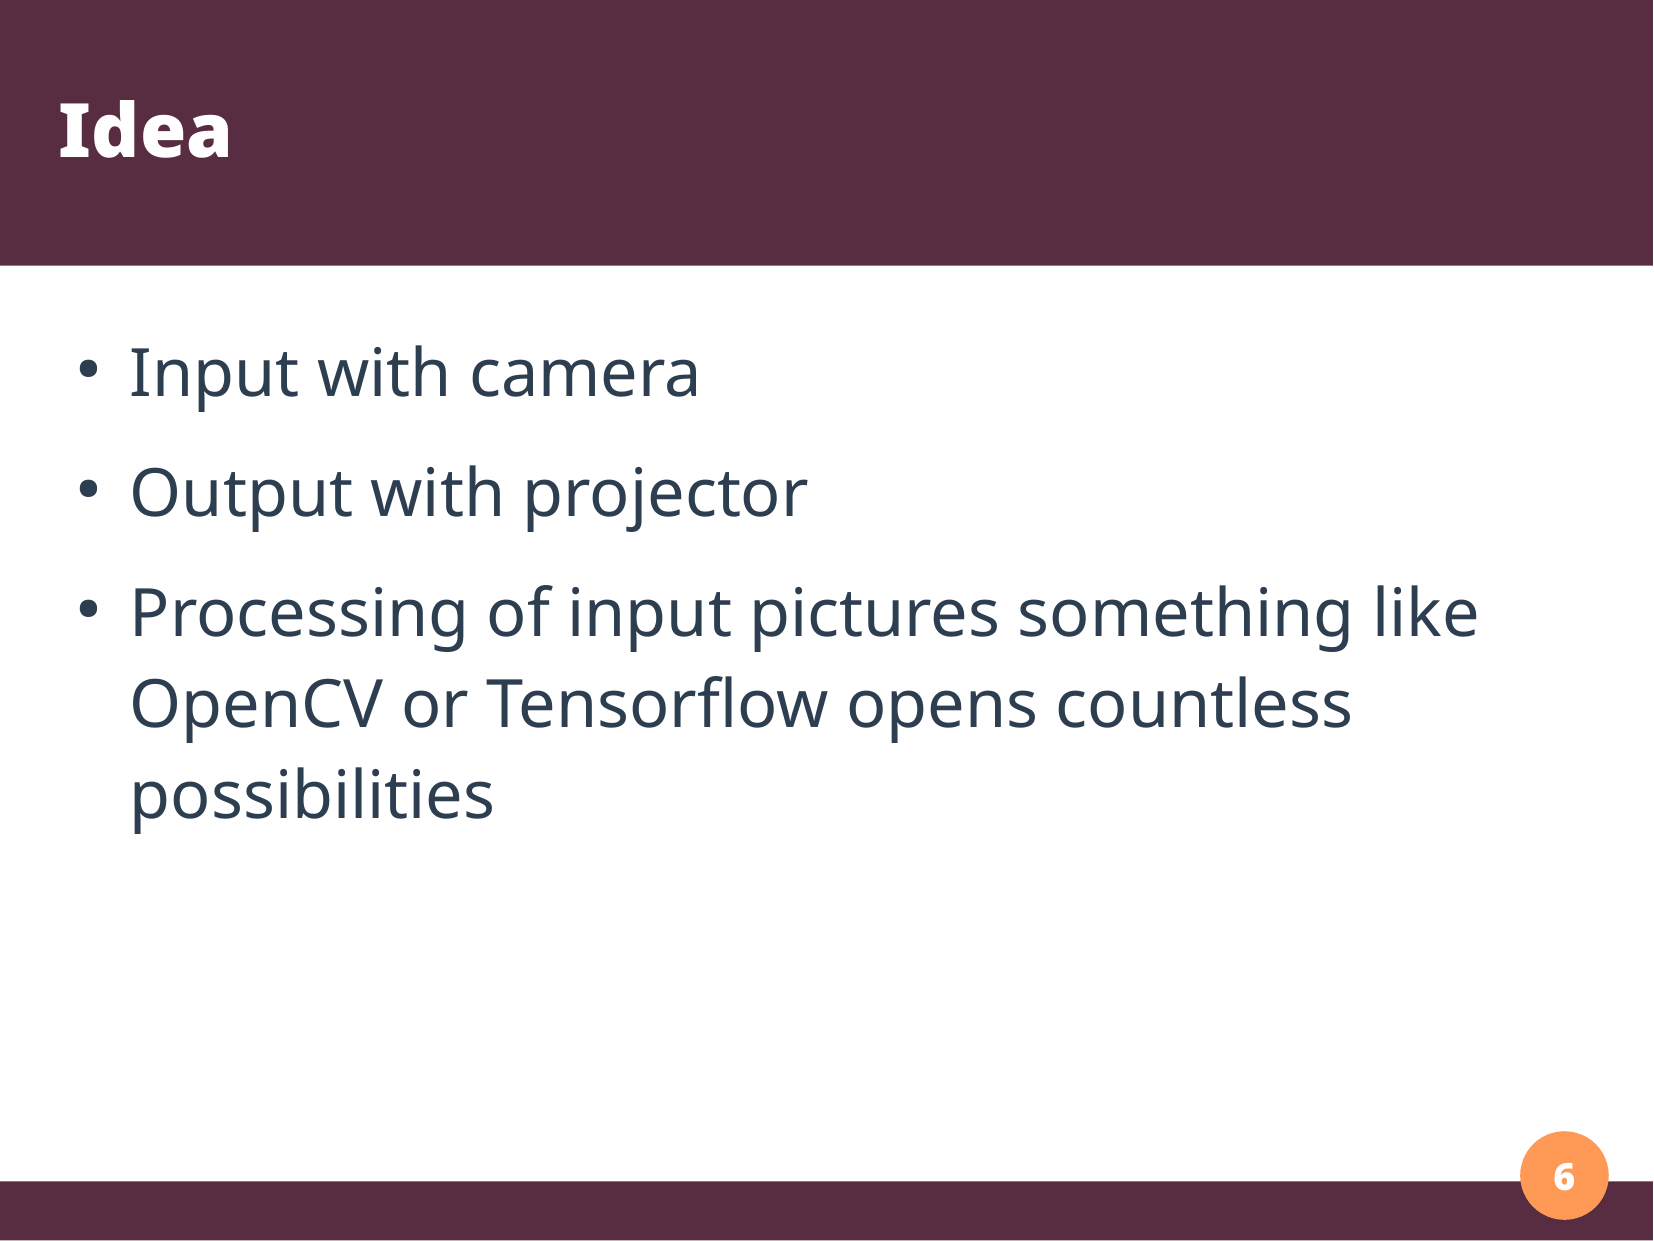

# Idea
Input with camera
Output with projector
Processing of input pictures something like OpenCV or Tensorflow opens countless possibilities
6